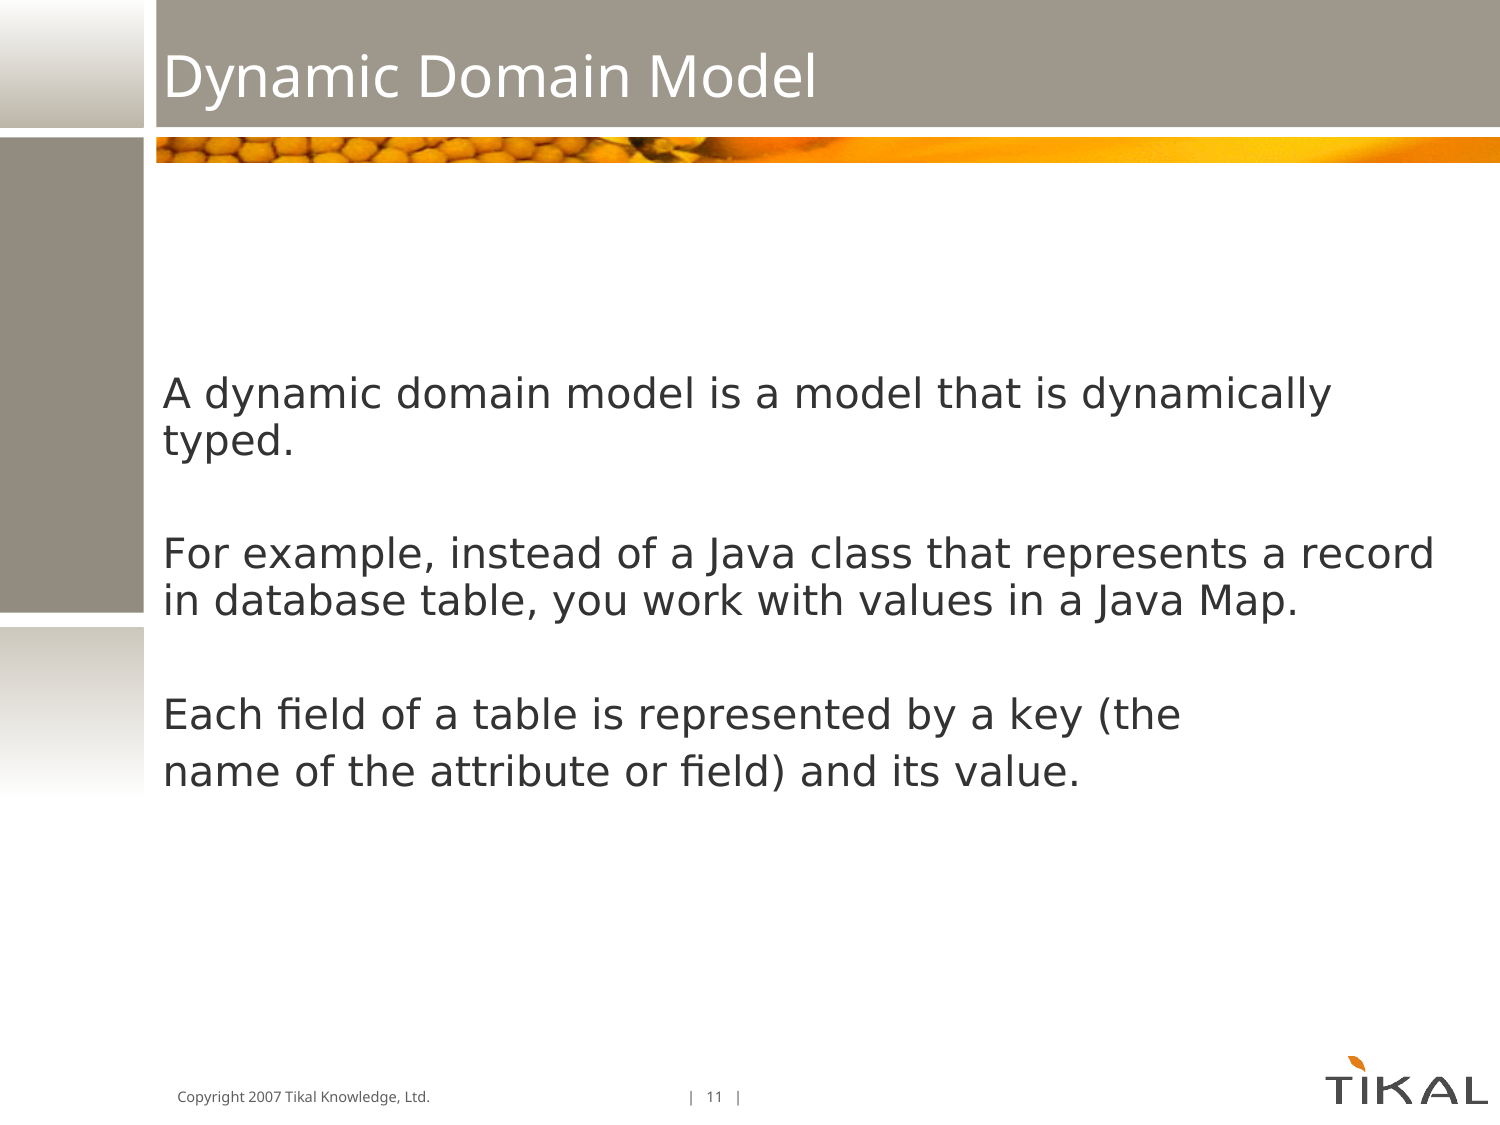

# Dynamic Domain Model
A dynamic domain model is a model that is dynamically typed.
For example, instead of a Java class that represents a record in database table, you work with values in a Java Map.
Each field of a table is represented by a key (the
name of the attribute or field) and its value.